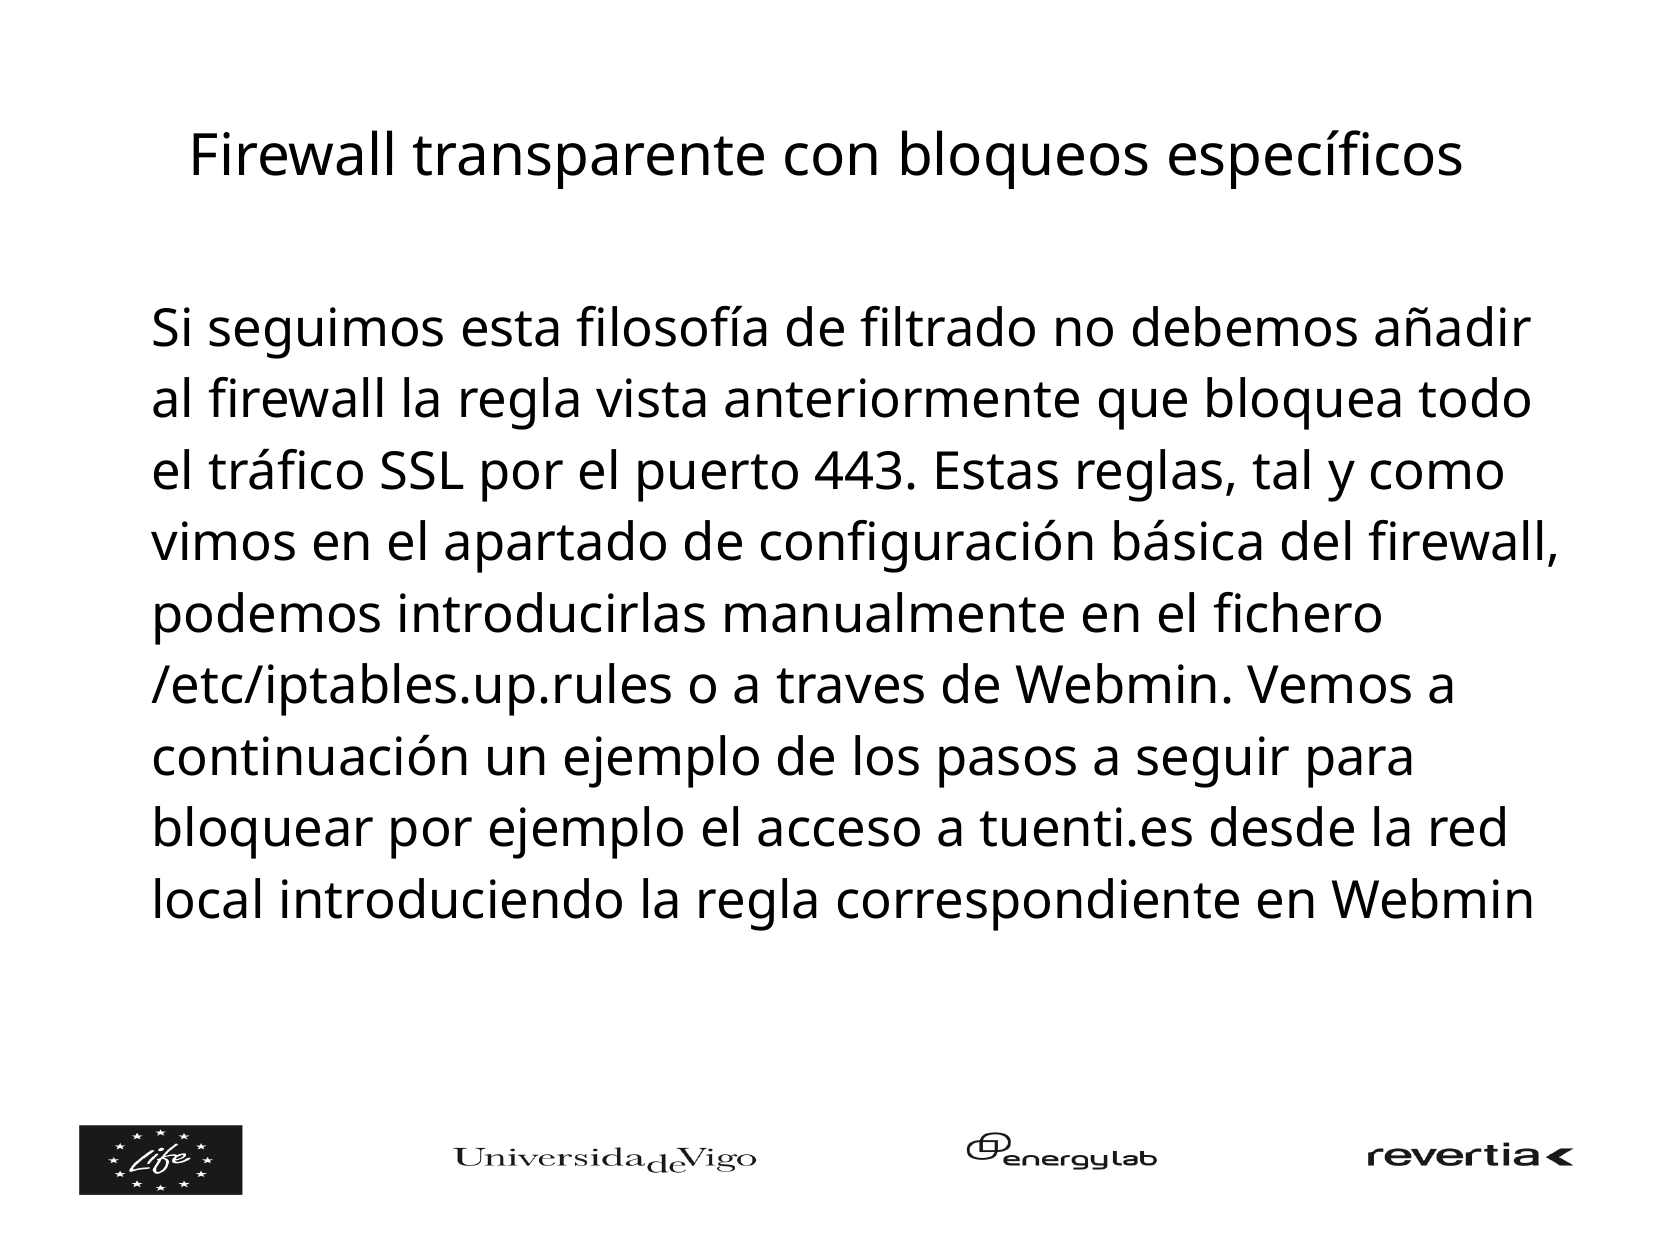

# Firewall transparente con bloqueos específicos
Si seguimos esta filosofía de filtrado no debemos añadir al firewall la regla vista anteriormente que bloquea todo el tráfico SSL por el puerto 443. Estas reglas, tal y como vimos en el apartado de configuración básica del firewall, podemos introducirlas manualmente en el fichero /etc/iptables.up.rules o a traves de Webmin. Vemos a continuación un ejemplo de los pasos a seguir para bloquear por ejemplo el acceso a tuenti.es desde la red local introduciendo la regla correspondiente en Webmin